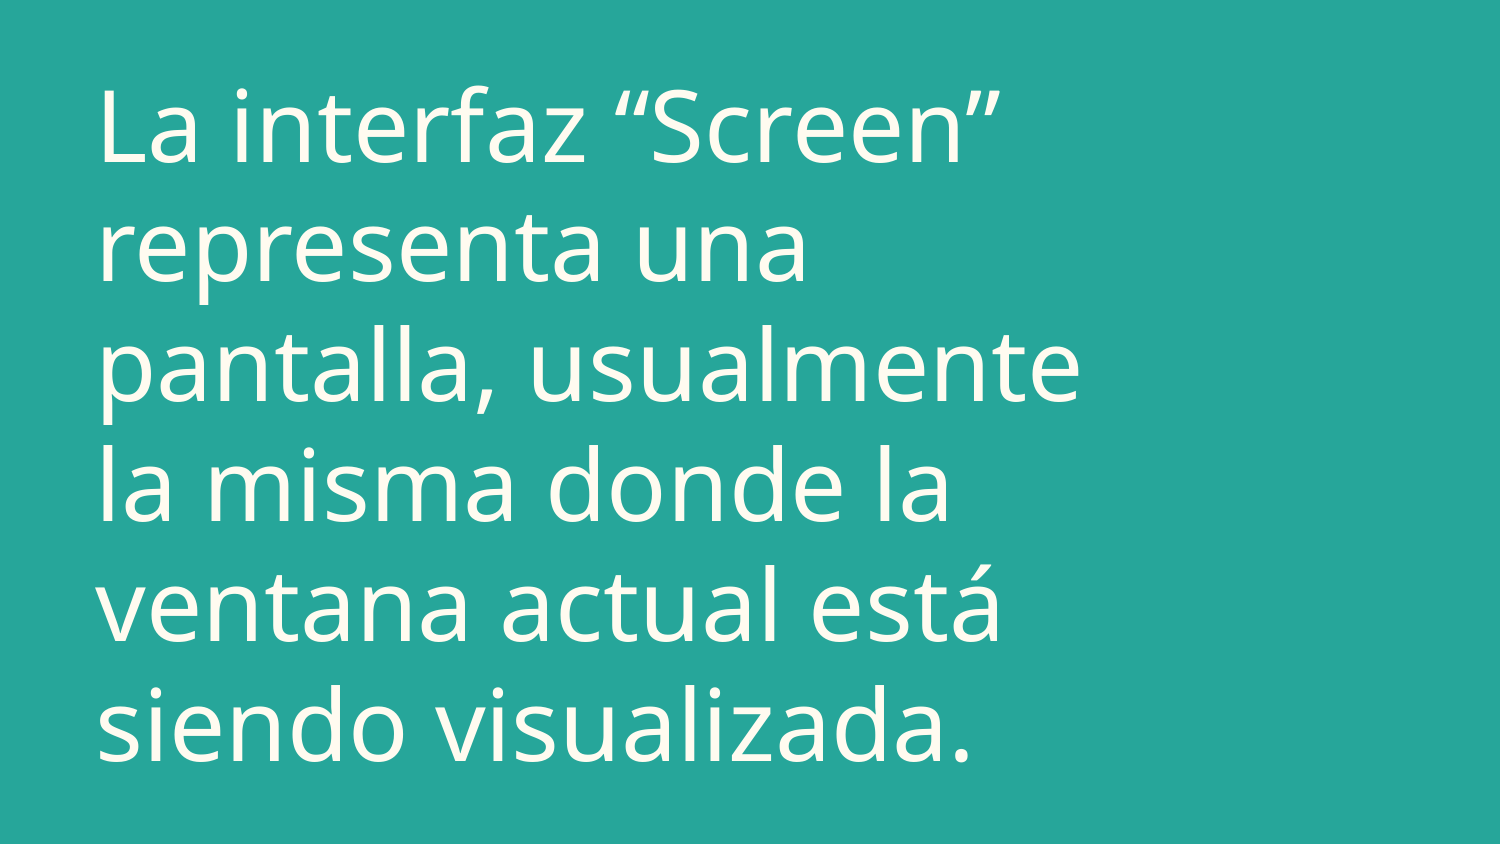

# La interfaz “Screen” representa una pantalla, usualmente la misma donde la ventana actual está siendo visualizada.